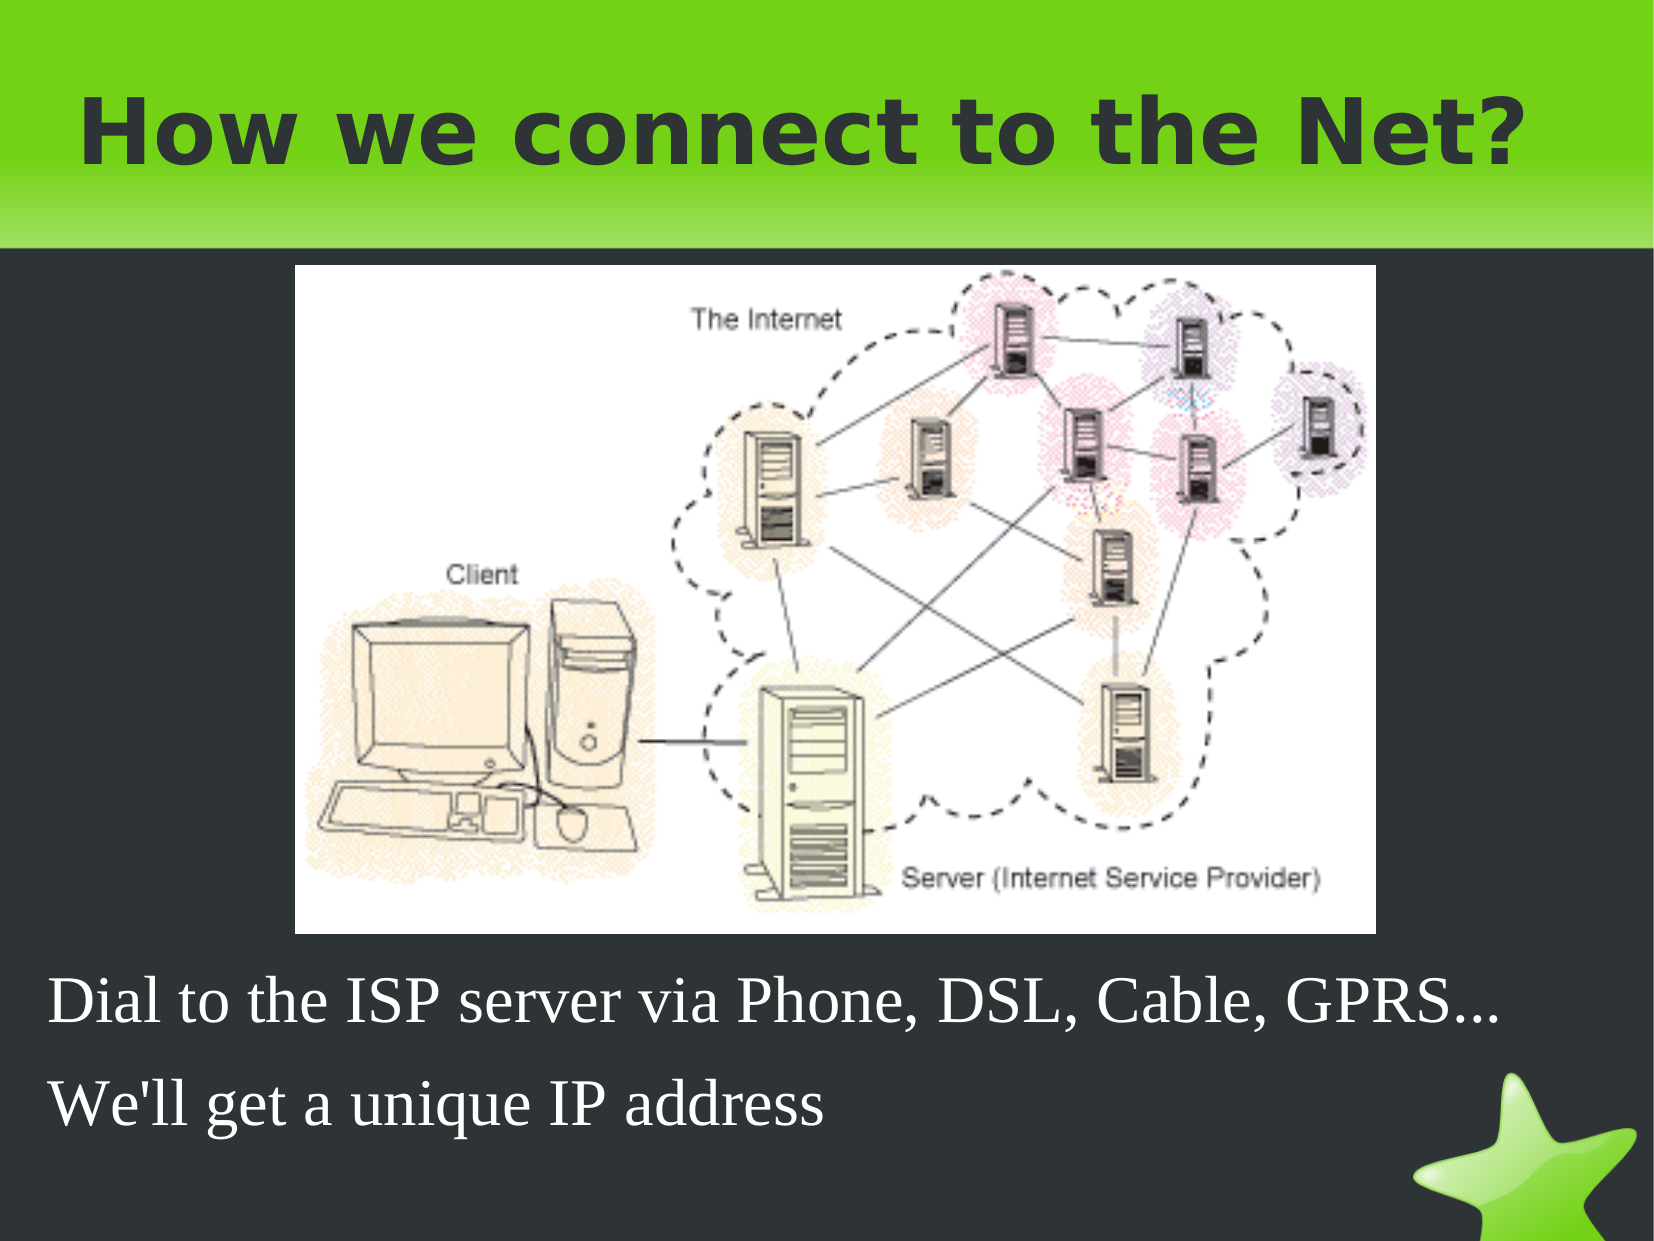

# How we connect to the Net?
Dial to the ISP server via Phone, DSL, Cable, GPRS...
We'll get a unique IP address